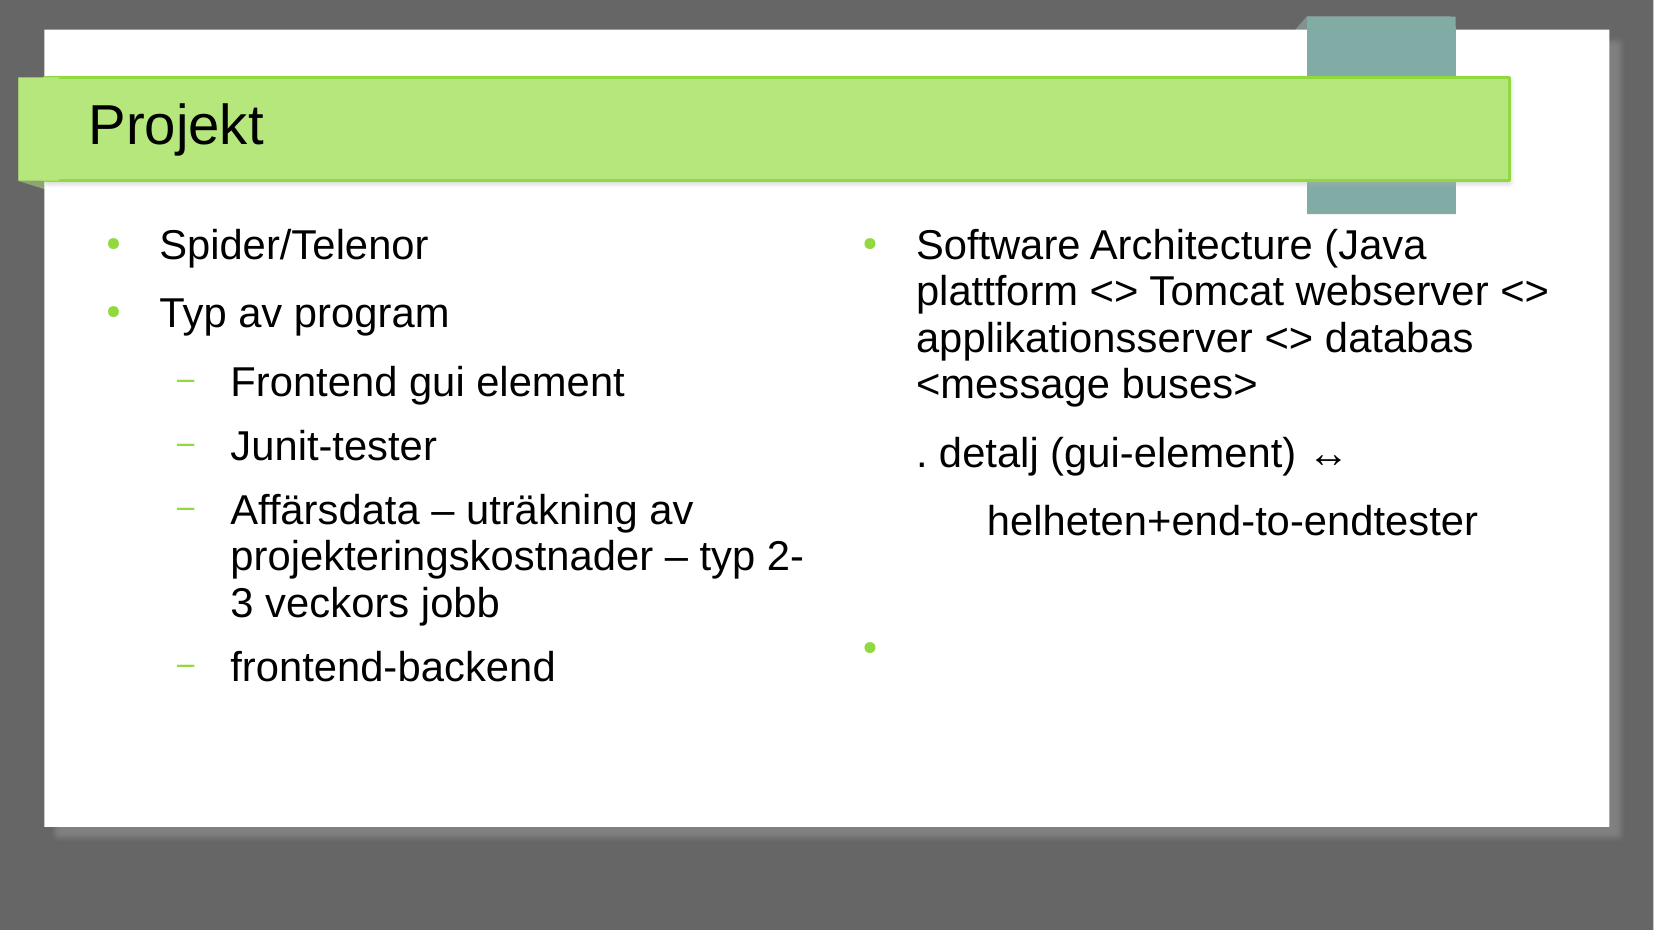

# Projekt
Spider/Telenor
Typ av program
Frontend gui element
Junit-tester
Affärsdata – uträkning av projekteringskostnader – typ 2-3 veckors jobb
frontend-backend
Software Architecture (Java plattform <> Tomcat webserver <> applikationsserver <> databas <message buses>
. detalj (gui-element) ↔
helheten+end-to-endtester